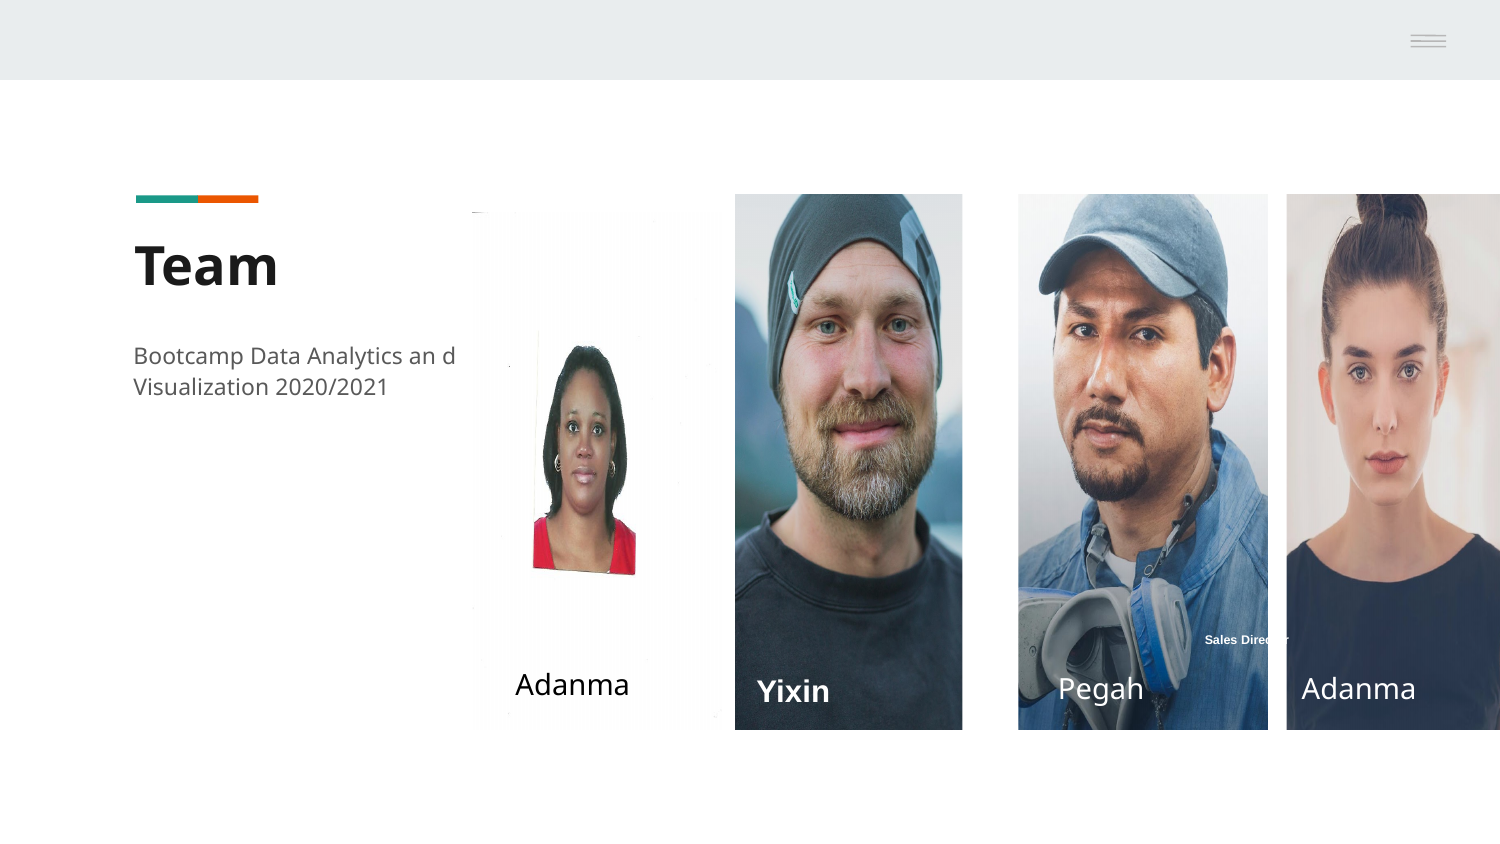

Berry Books
# Team
Bootcamp Data Analytics an d Visualization 2020/2021
CEO
Sales Director
Pegah
Adanma
Adanma
Yixin